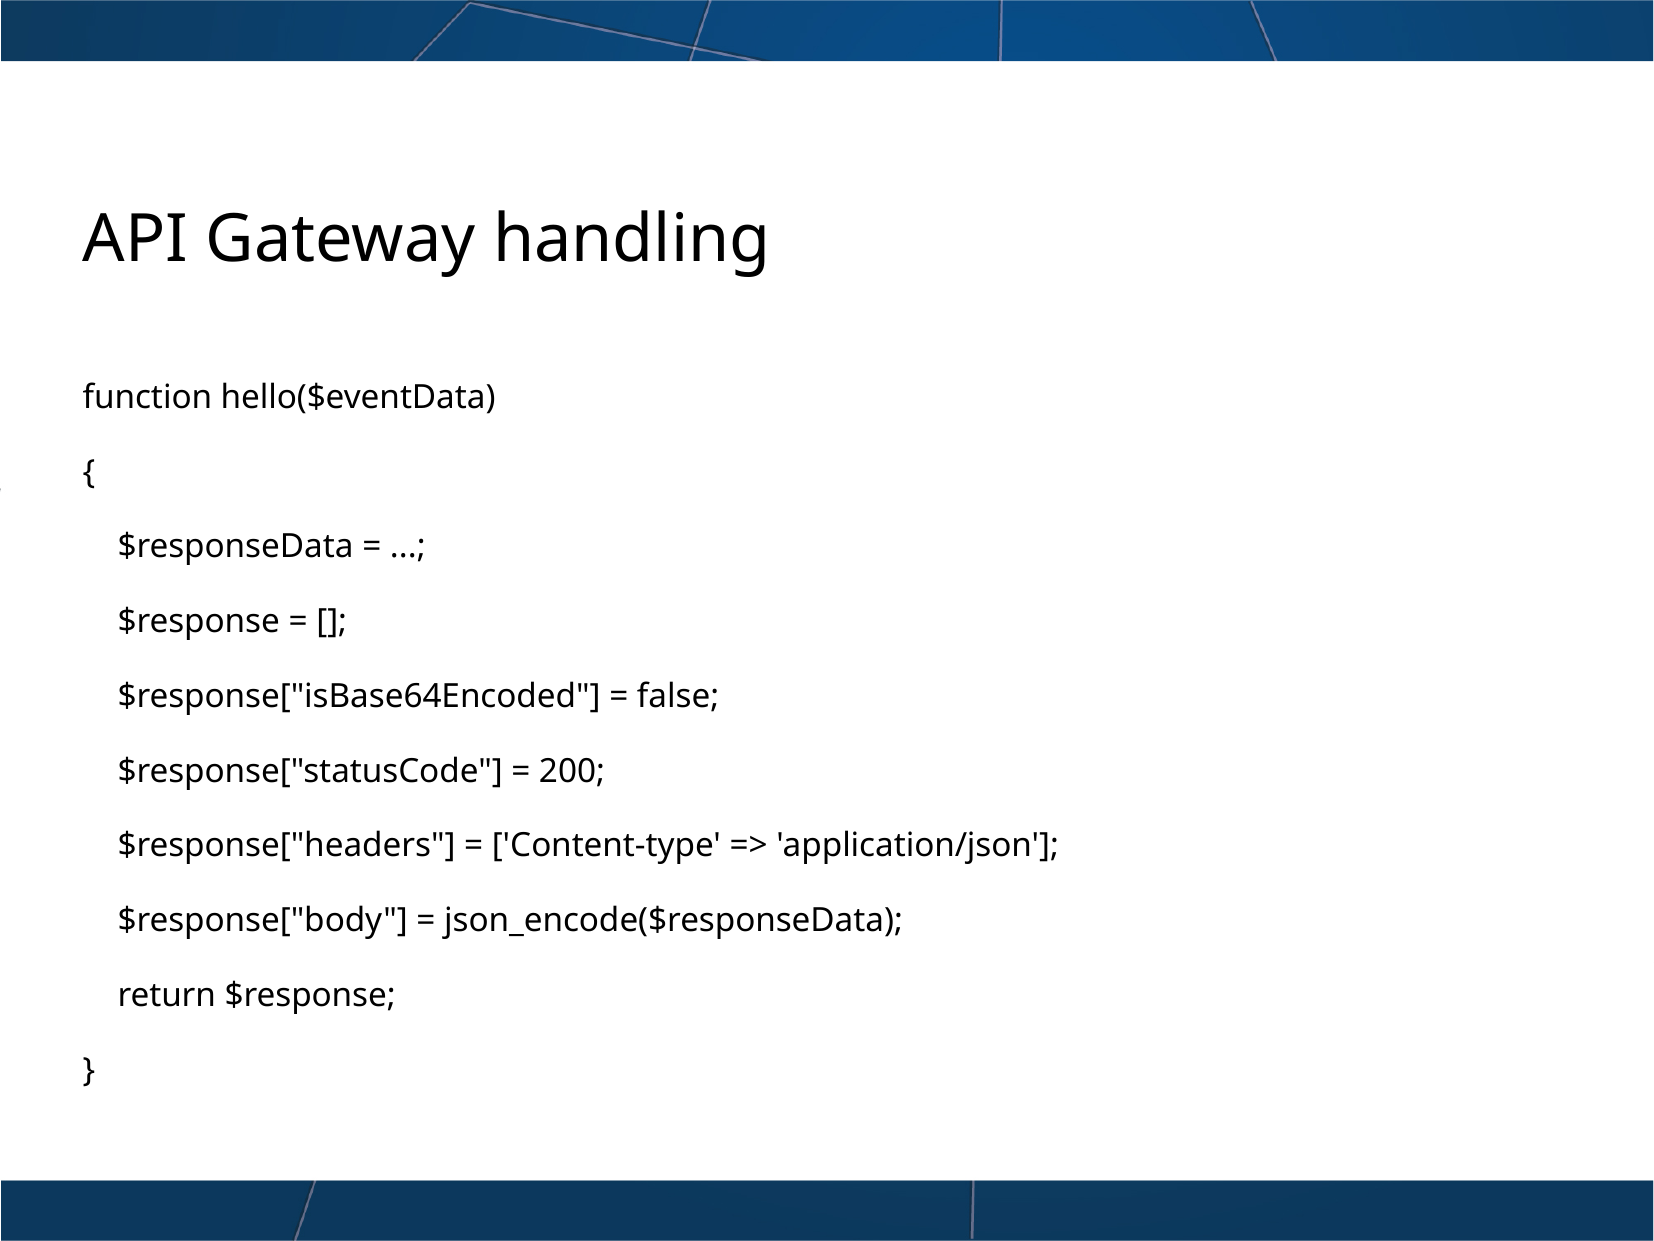

# API Gateway handling
function hello($eventData)
{
 $responseData = ...;
 $response = [];
 $response["isBase64Encoded"] = false;
 $response["statusCode"] = 200;
 $response["headers"] = ['Content-type' => 'application/json'];
 $response["body"] = json_encode($responseData);
 return $response;
}